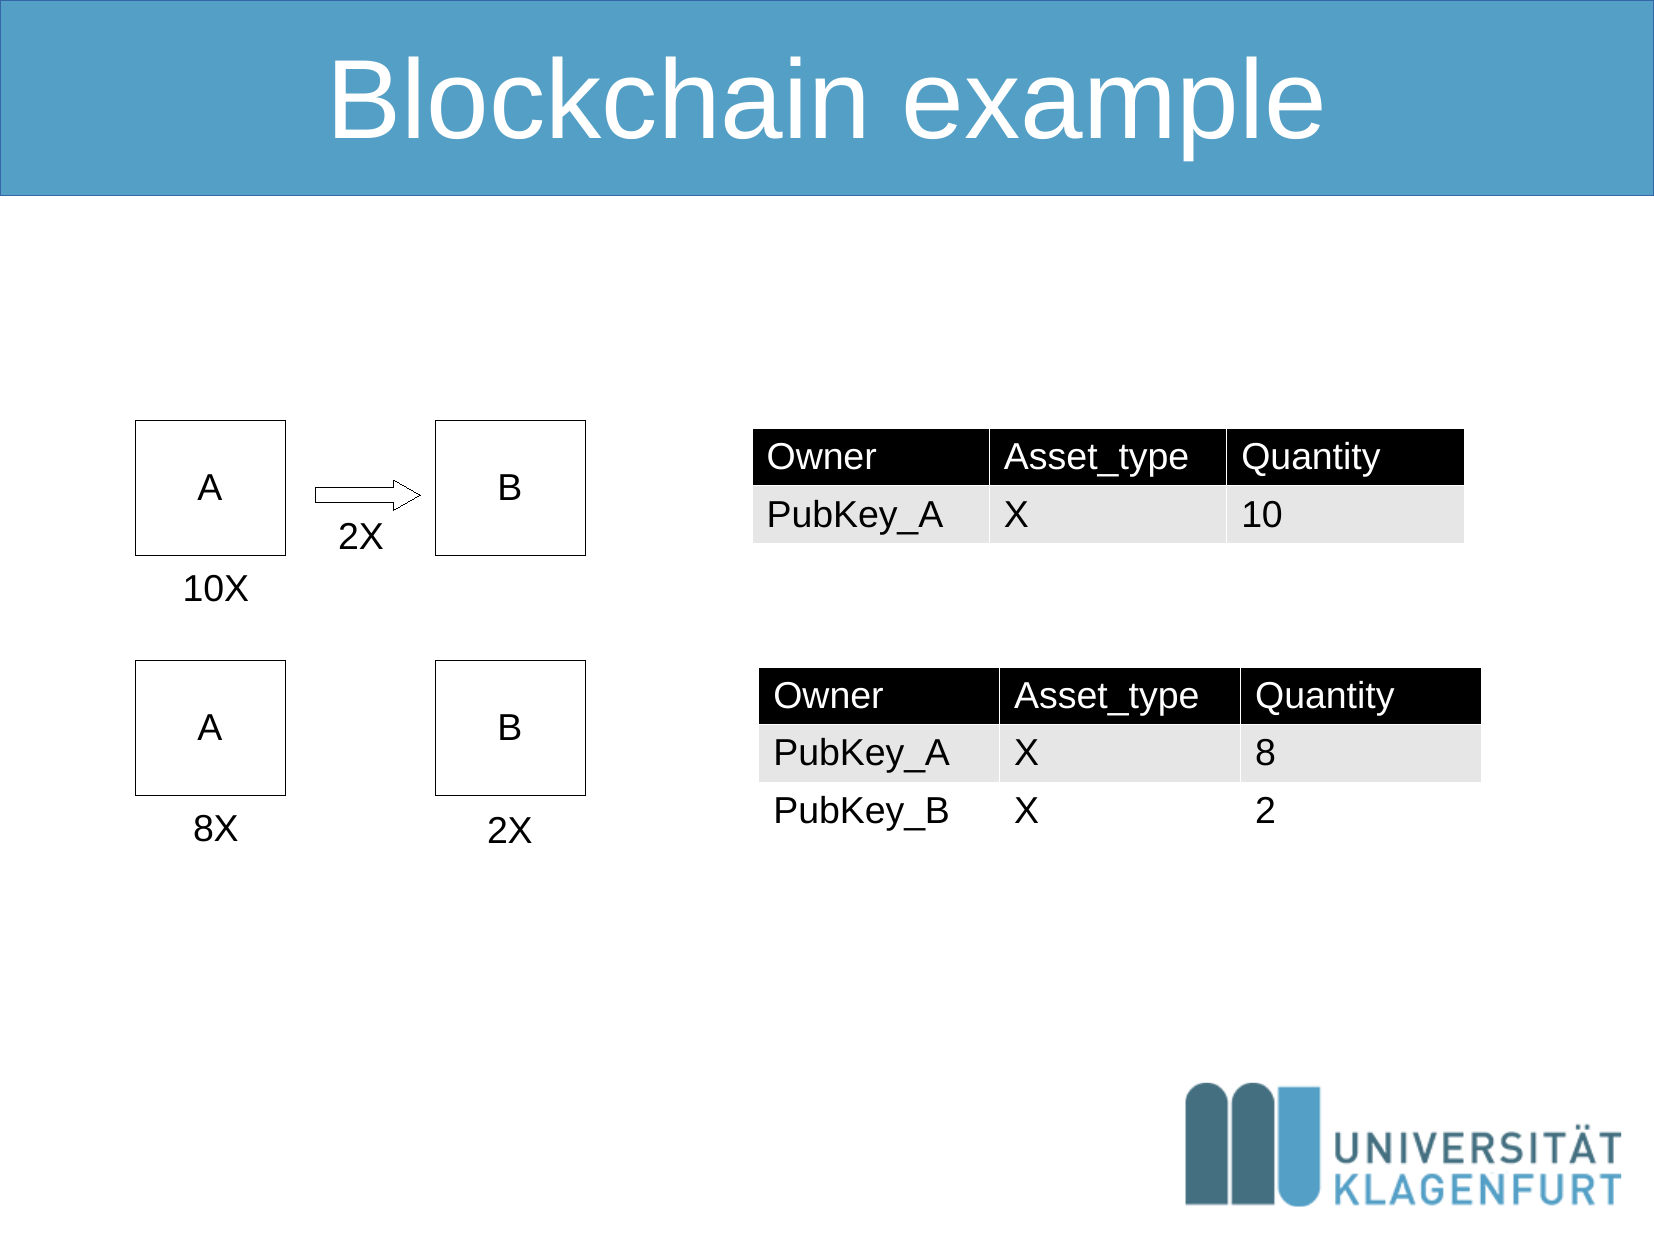

# Blockchain example
A
B
A
| Owner | Asset\_type | Quantity |
| --- | --- | --- |
| PubKey\_A | X | 10 |
2X
10X
A
B
A
| Owner | Asset\_type | Quantity |
| --- | --- | --- |
| PubKey\_A | X | 8 |
| PubKey\_B | X | 2 |
8X
8X
2X